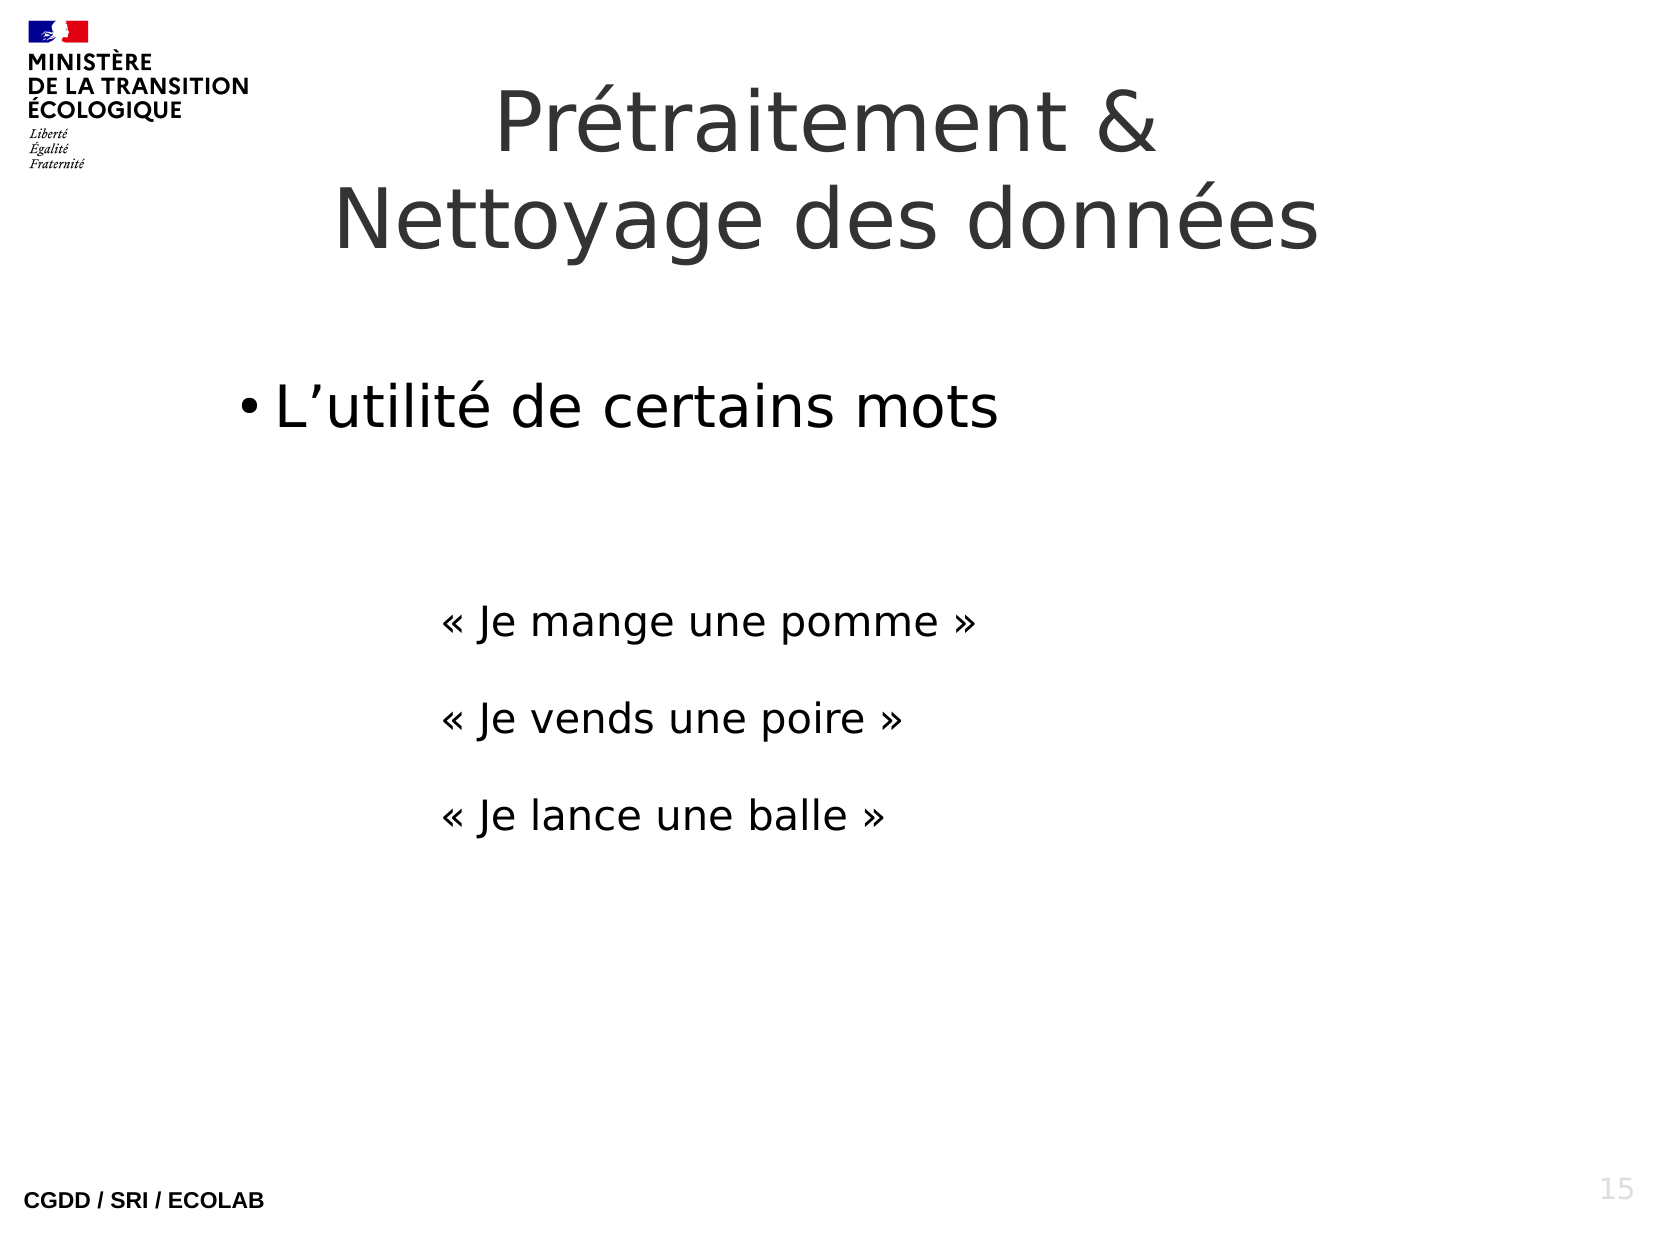

# Prétraitement & Nettoyage des données
L’utilité de certains mots
« Je mange une pomme »
« Je vends une poire »
« Je lance une balle »
15